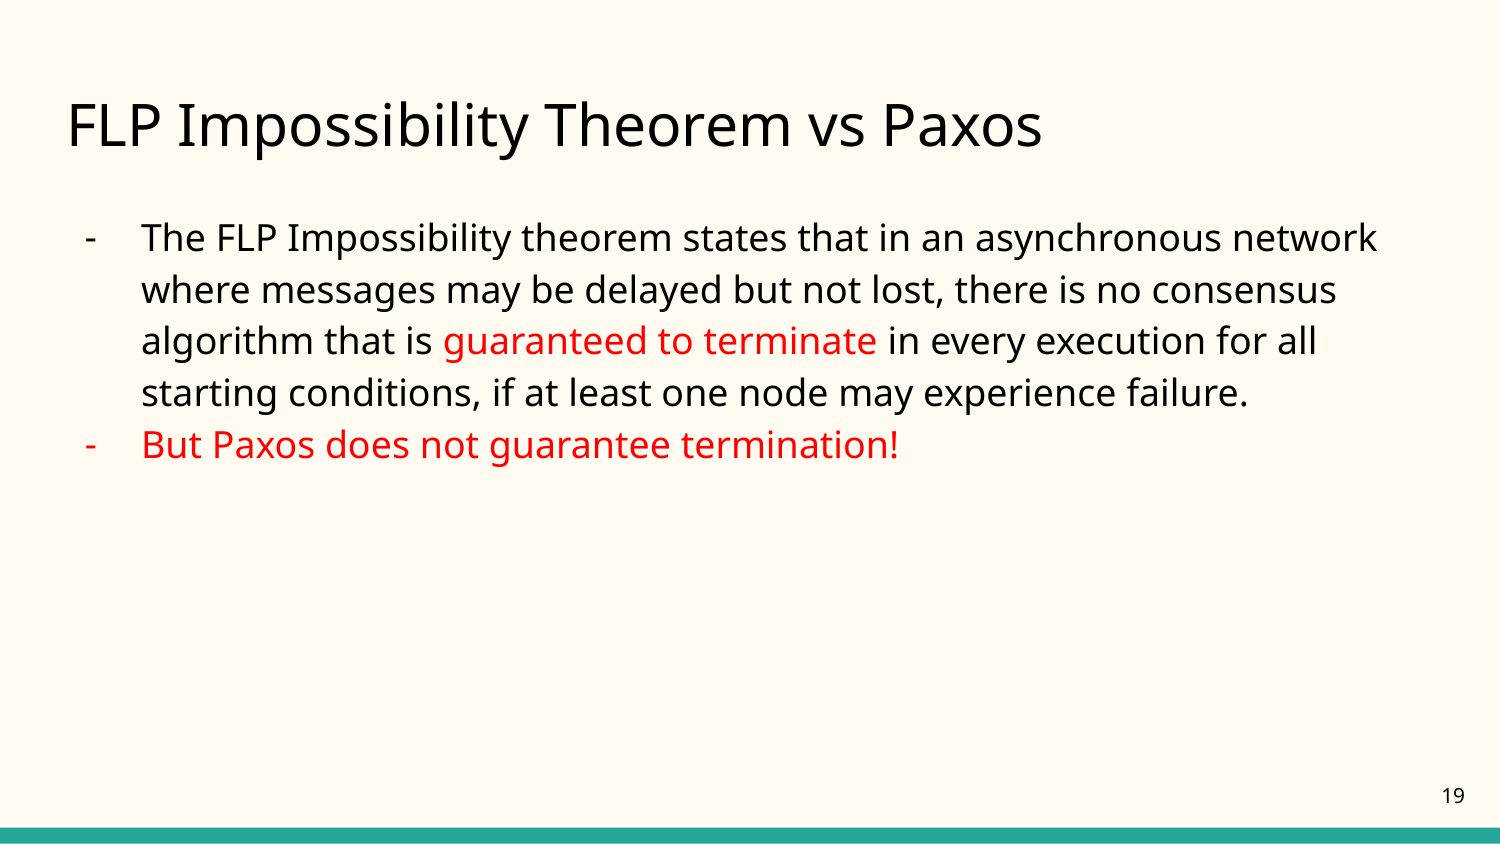

# FLP Impossibility Theorem vs Paxos
The FLP Impossibility theorem states that in an asynchronous network where messages may be delayed but not lost, there is no consensus algorithm that is guaranteed to terminate in every execution for all starting conditions, if at least one node may experience failure.
But Paxos does not guarantee termination!